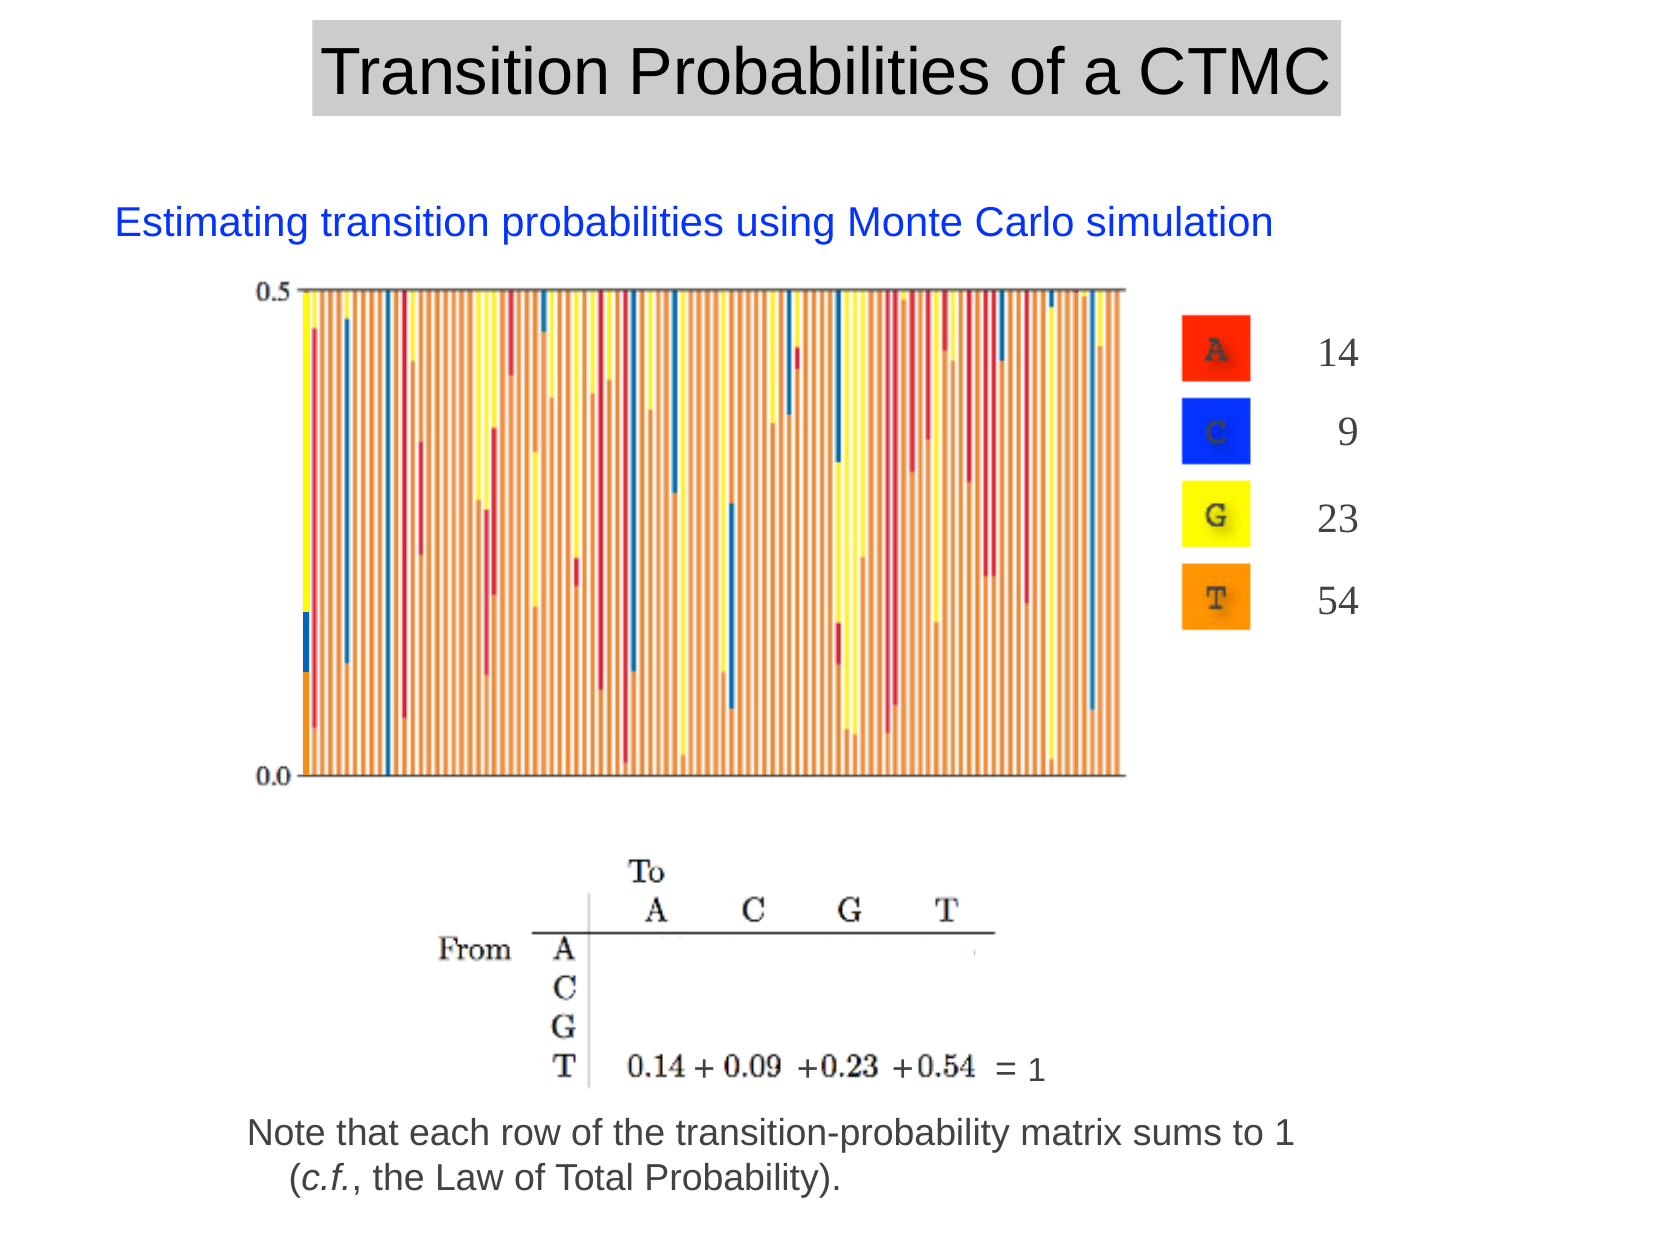

Transition Probabilities of a CTMC
Estimating transition probabilities using Monte Carlo simulation
14
09
23
54
+
+
+
= 1
Note that each row of the transition-probability matrix sums to 1
 (c.f., the Law of Total Probability).